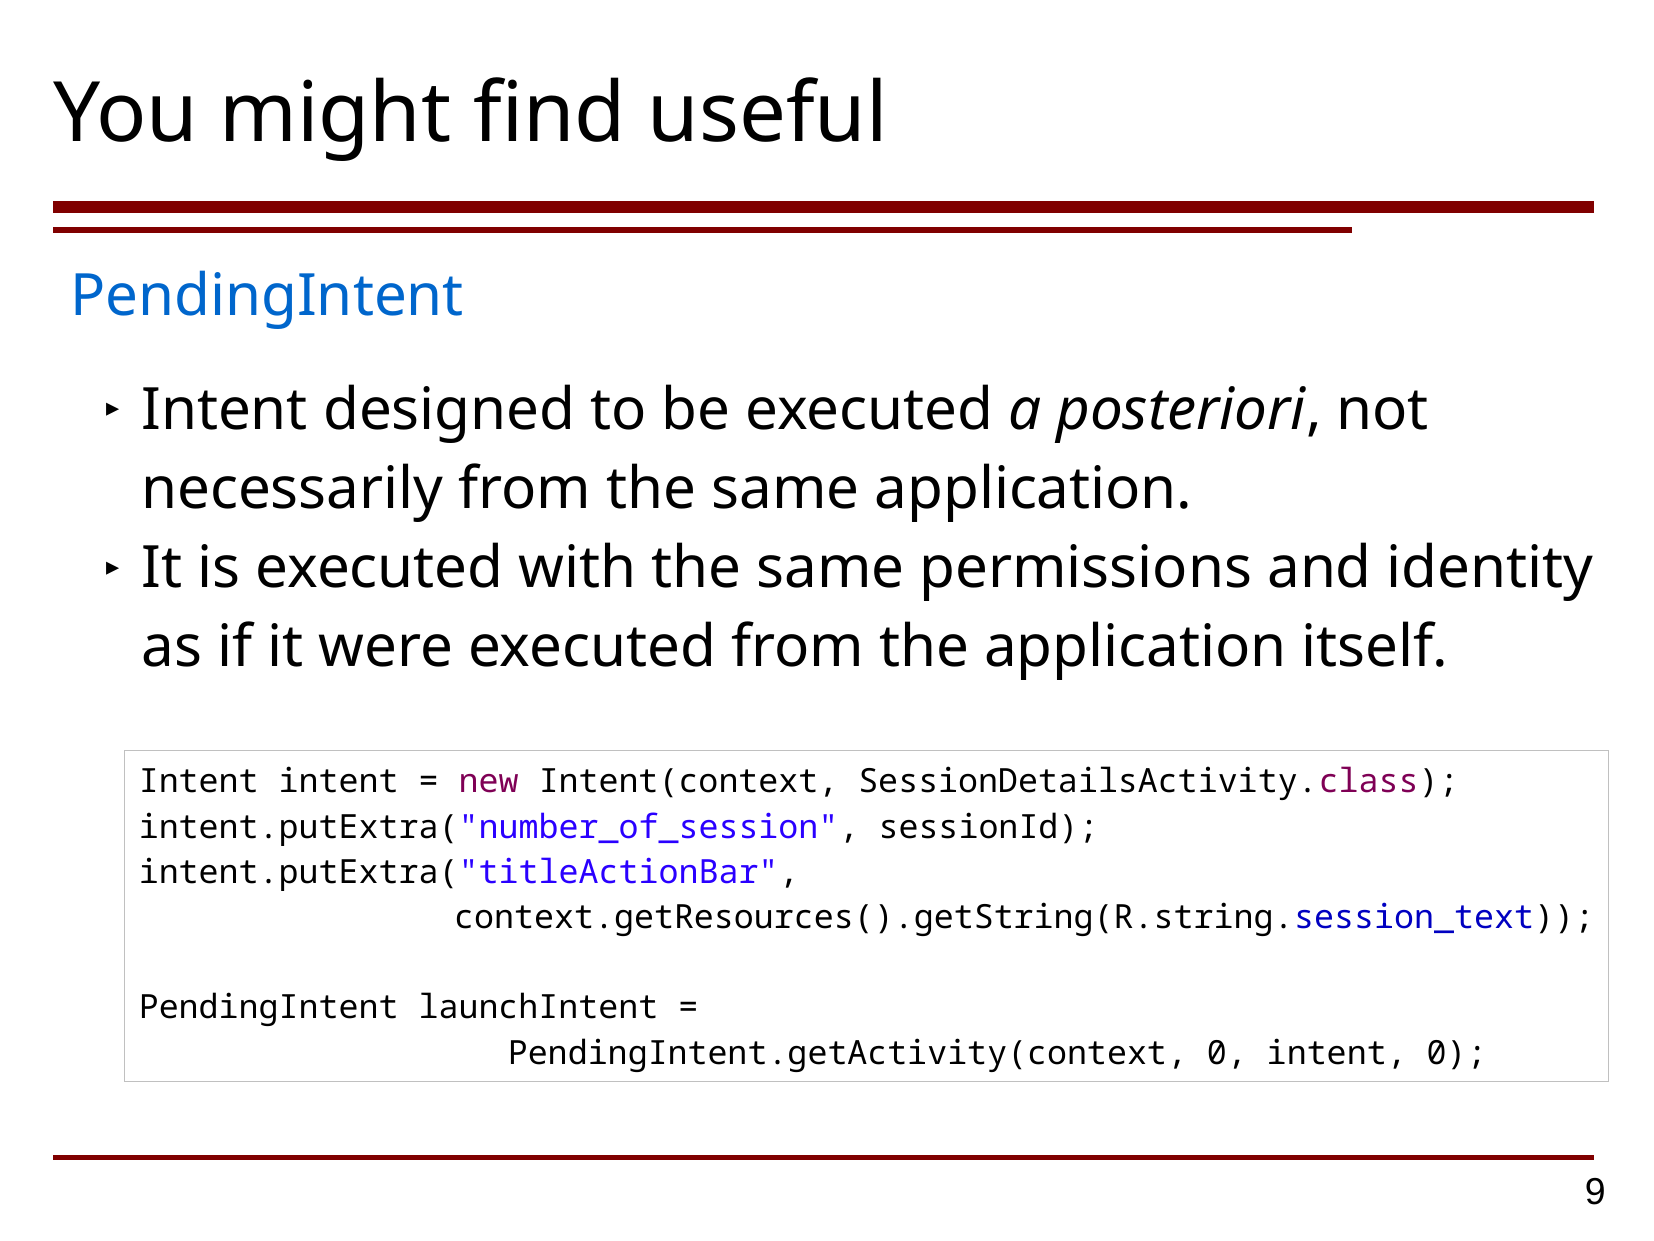

# You might find useful
PendingIntent
Intent designed to be executed a posteriori, not
necessarily from the same application.
It is executed with the same permissions and identity
as if it were executed from the application itself.
Intent intent = new Intent(context, SessionDetailsActivity.class);
intent.putExtra("number_of_session", sessionId);
intent.putExtra("titleActionBar",
				 context.getResources().getString(R.string.session_text));
PendingIntent launchIntent =
					PendingIntent.getActivity(context, 0, intent, 0);